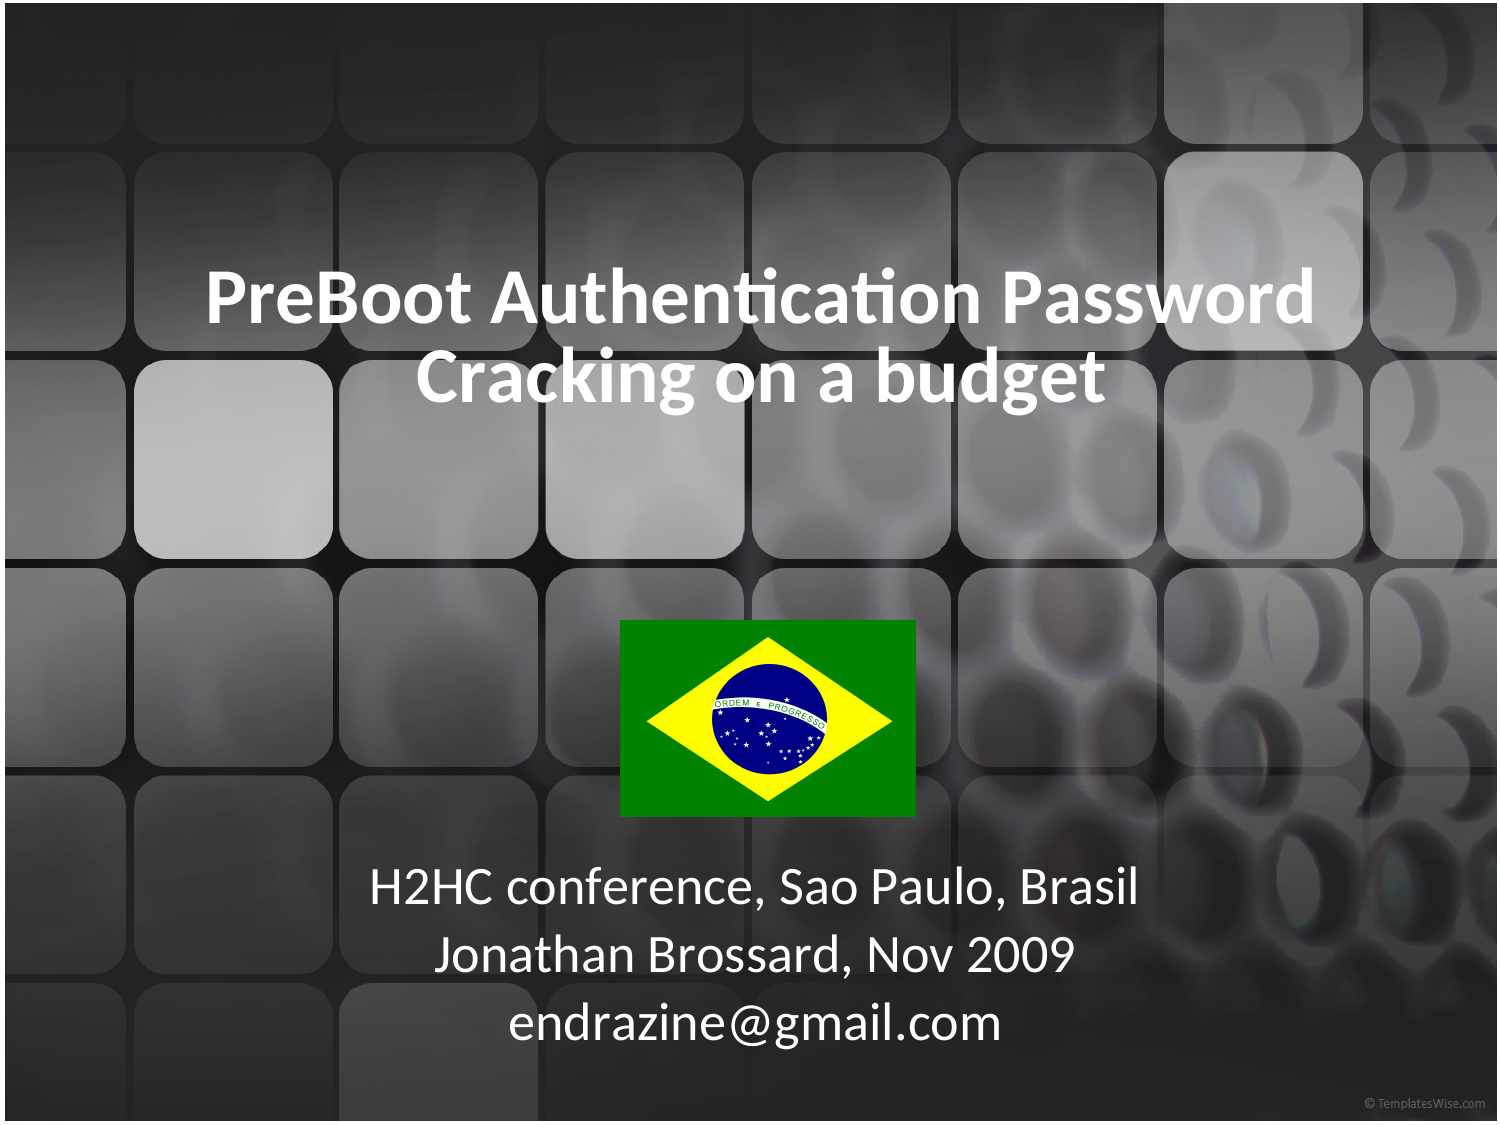

# PreBoot Authentication Password Cracking on a budget
H2HC conference, Sao Paulo, Brasil
Jonathan Brossard, Nov 2009
endrazine@gmail.com